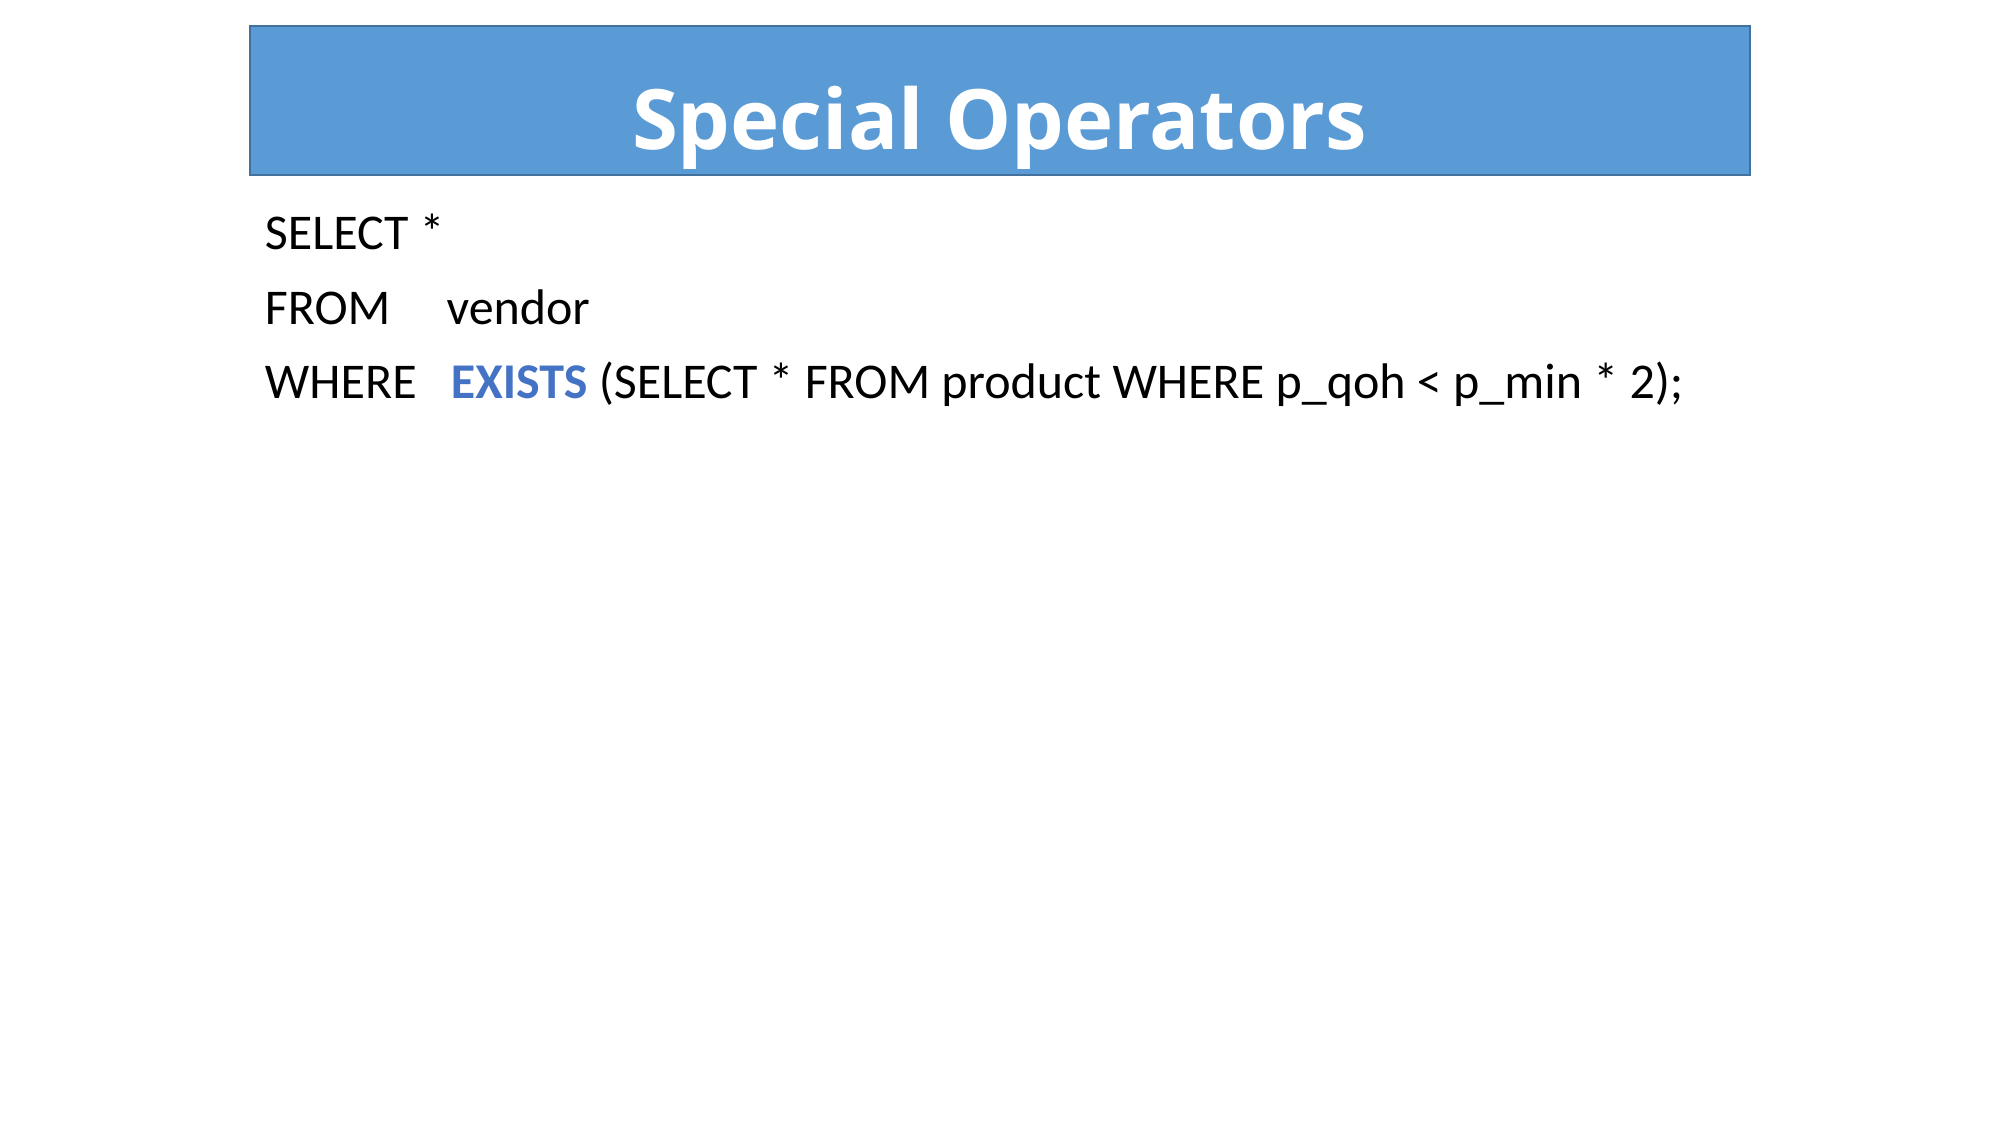

# Special Operators
SELECT *
FROM vendor
WHERE EXISTS (SELECT * FROM product WHERE p_qoh < p_min * 2);